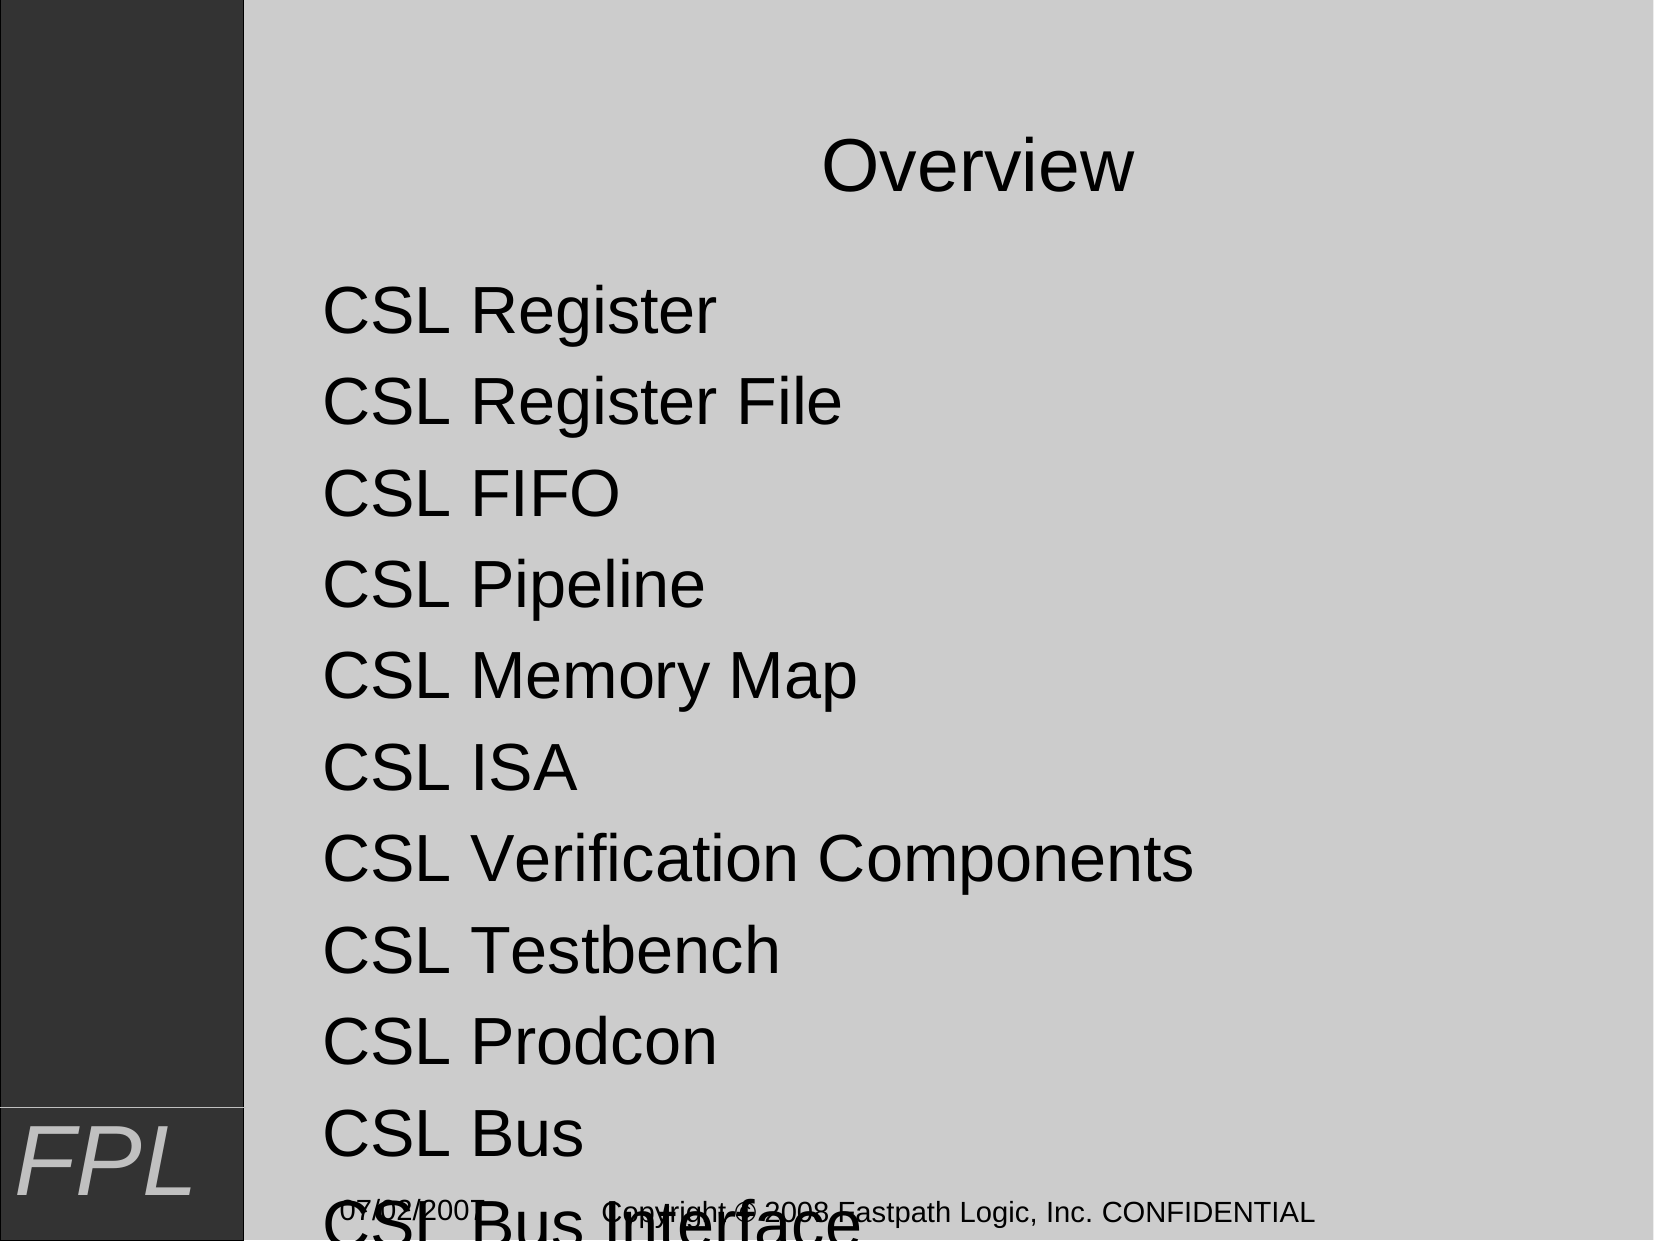

# Overview
CSL Register
CSL Register File
CSL FIFO
CSL Pipeline
CSL Memory Map
CSL ISA
CSL Verification Components
CSL Testbench
CSL Prodcon
CSL Bus
CSL Bus Interface
07/02/2007
© 2007 FASTPATH LOGIC INC.